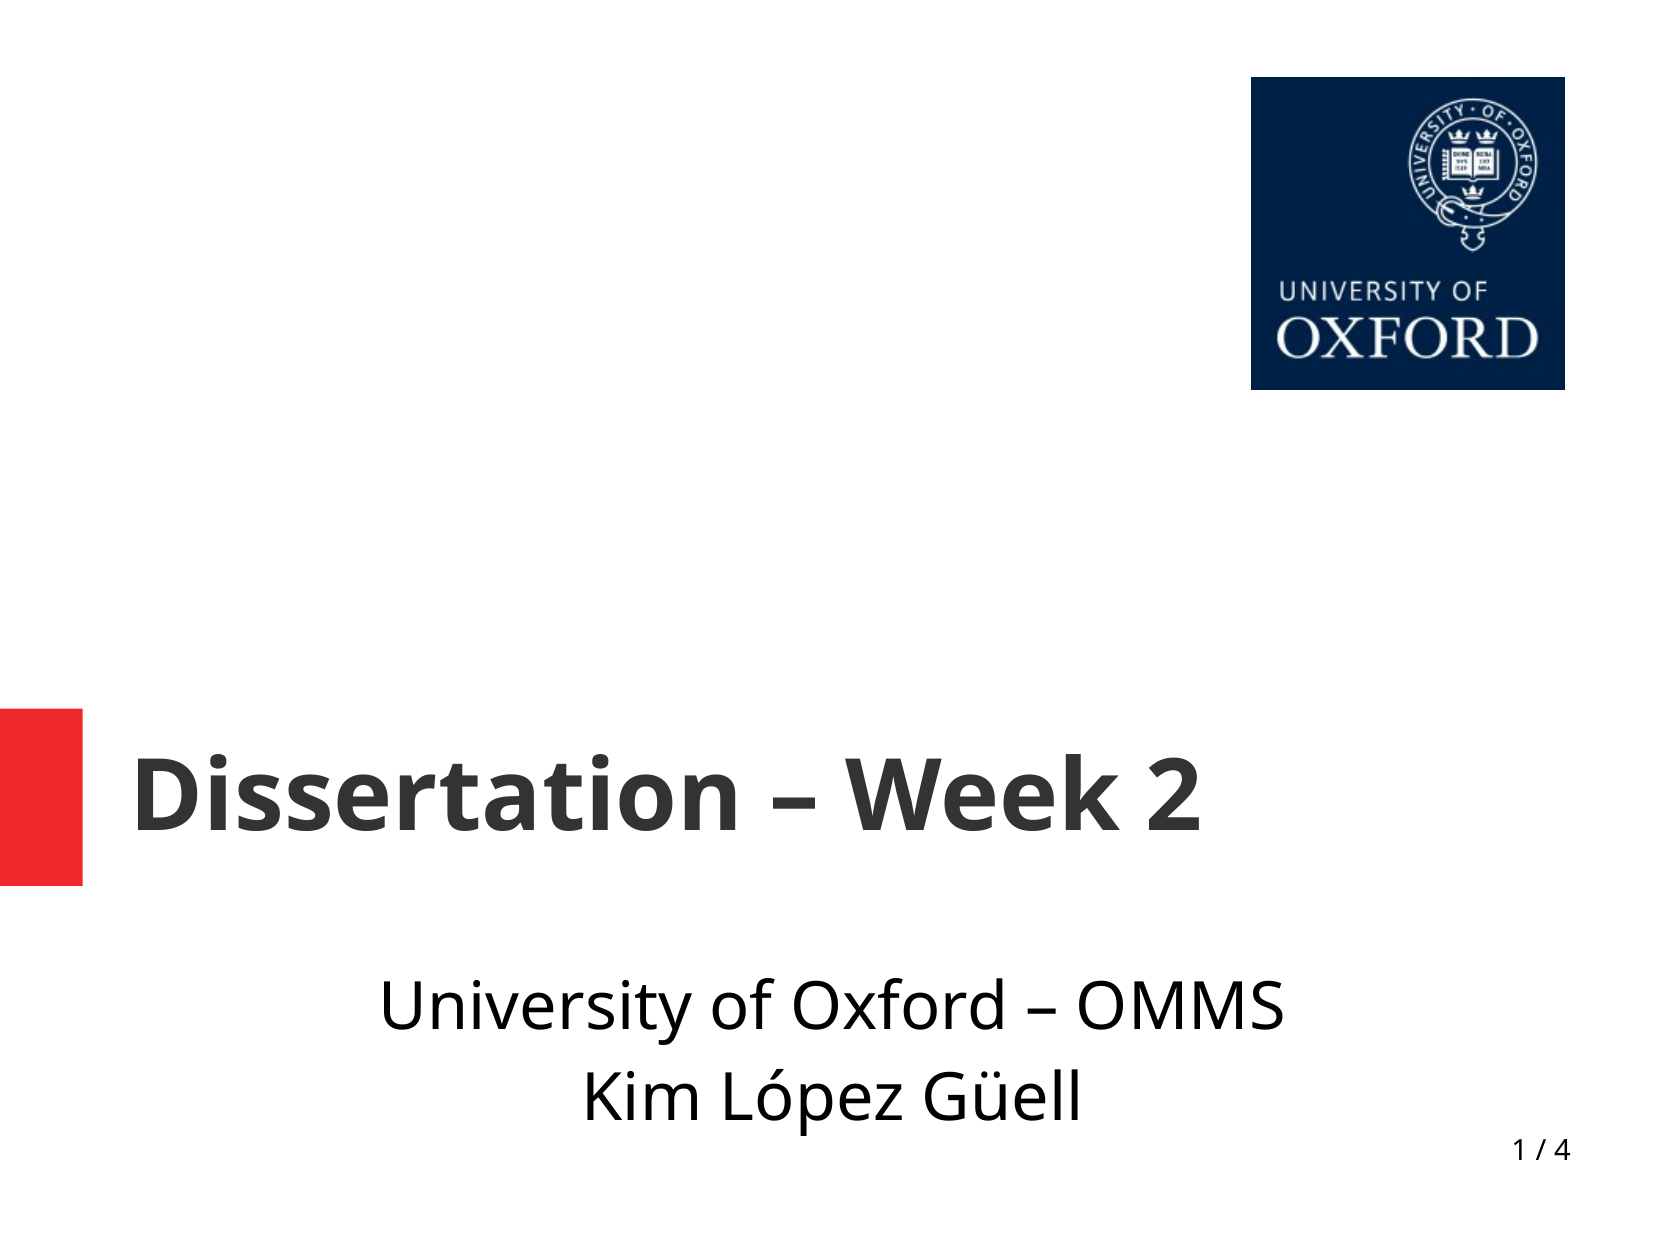

# Dissertation – Week 2
University of Oxford – OMMS
Kim López Güell
1